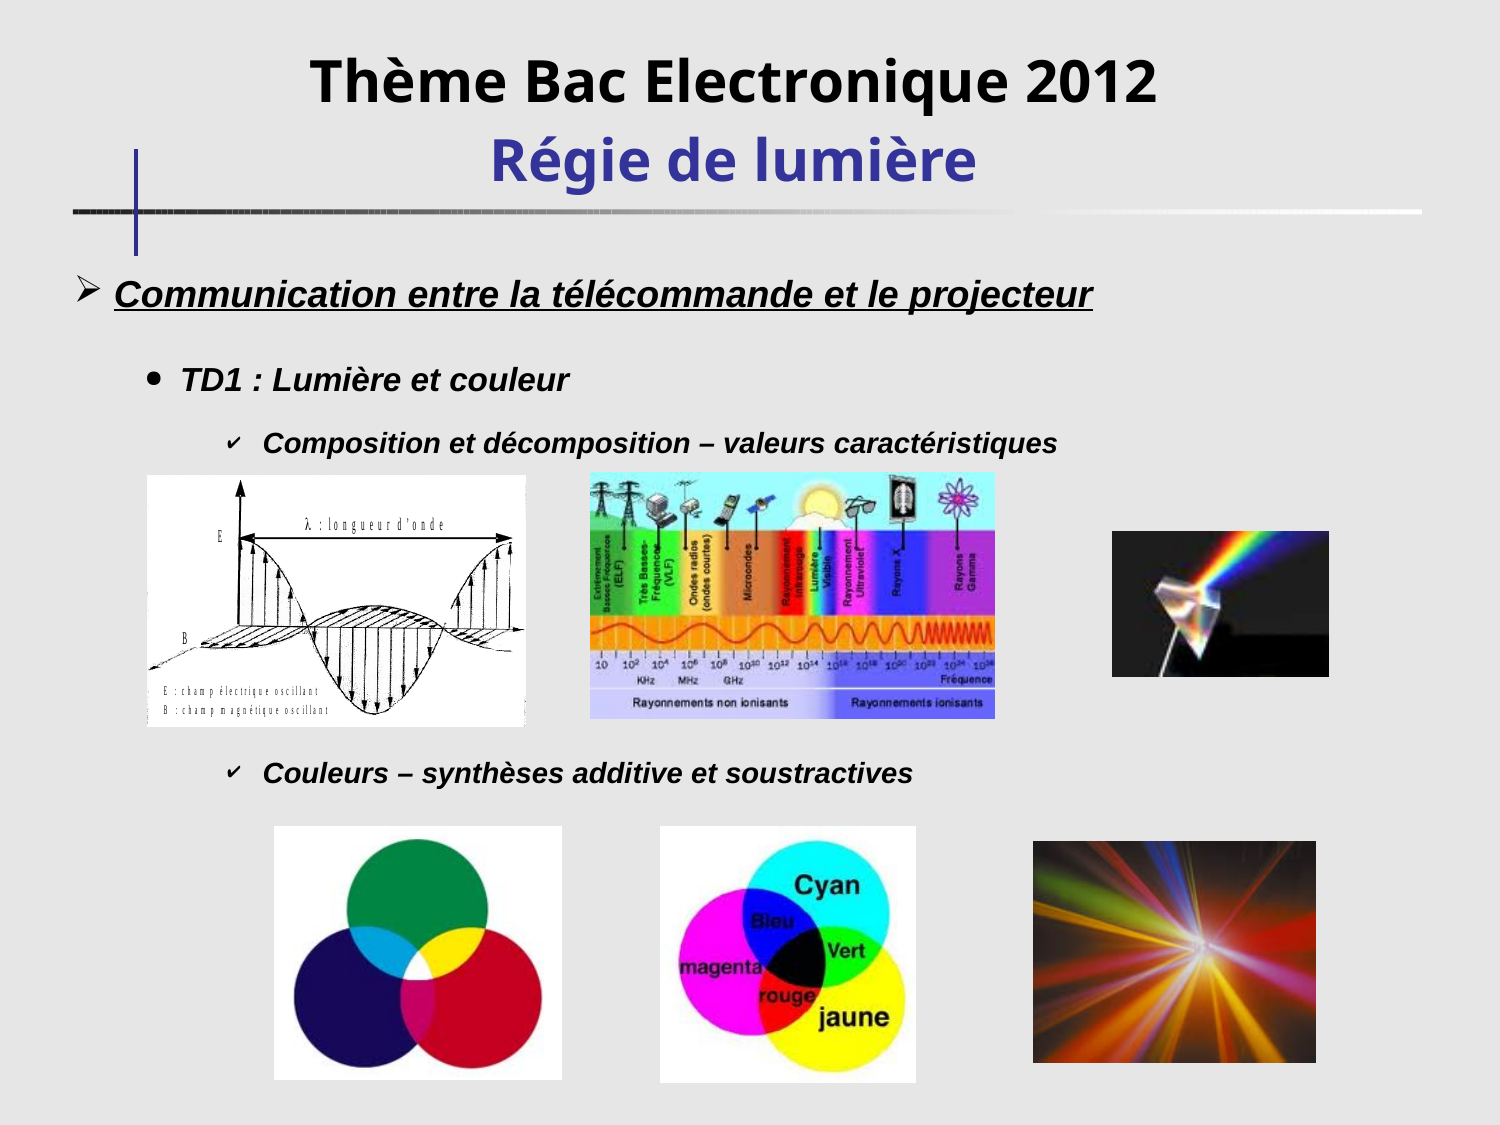

Thème Bac Electronique 2012
Régie de lumière
 Communication entre la télécommande et le projecteur
TD1 : Lumière et couleur
Composition et décomposition – valeurs caractéristiques
Couleurs – synthèses additive et soustractives